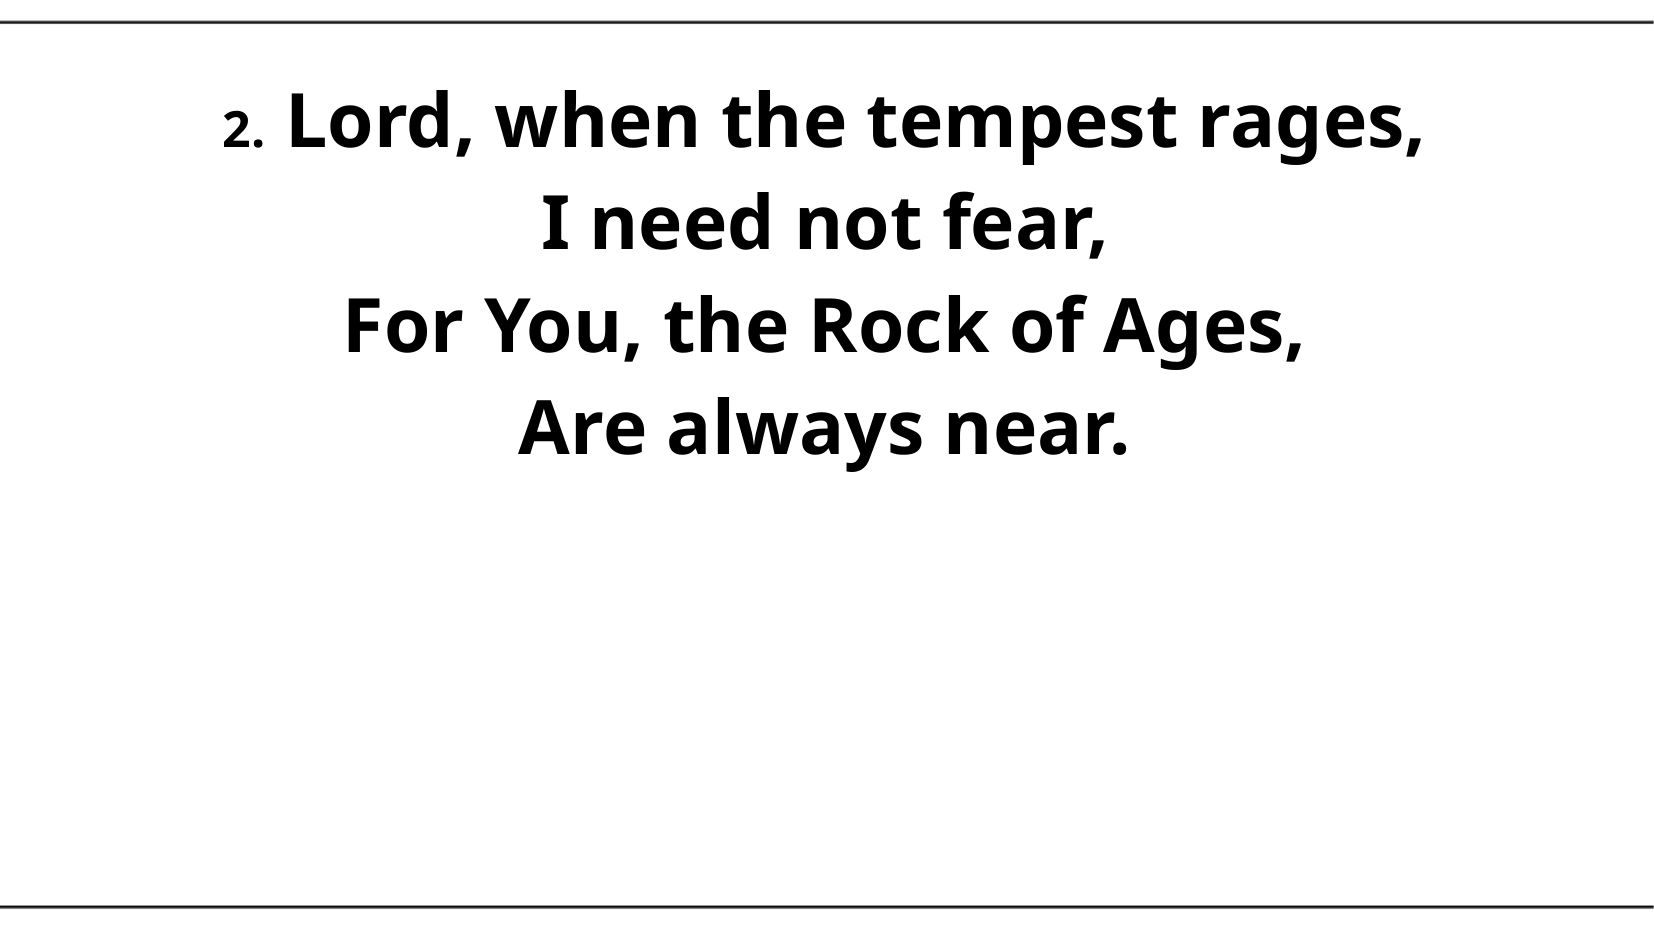

2. Lord, when the tempest rages,
I need not fear,
For You, the Rock of Ages,
Are always near.